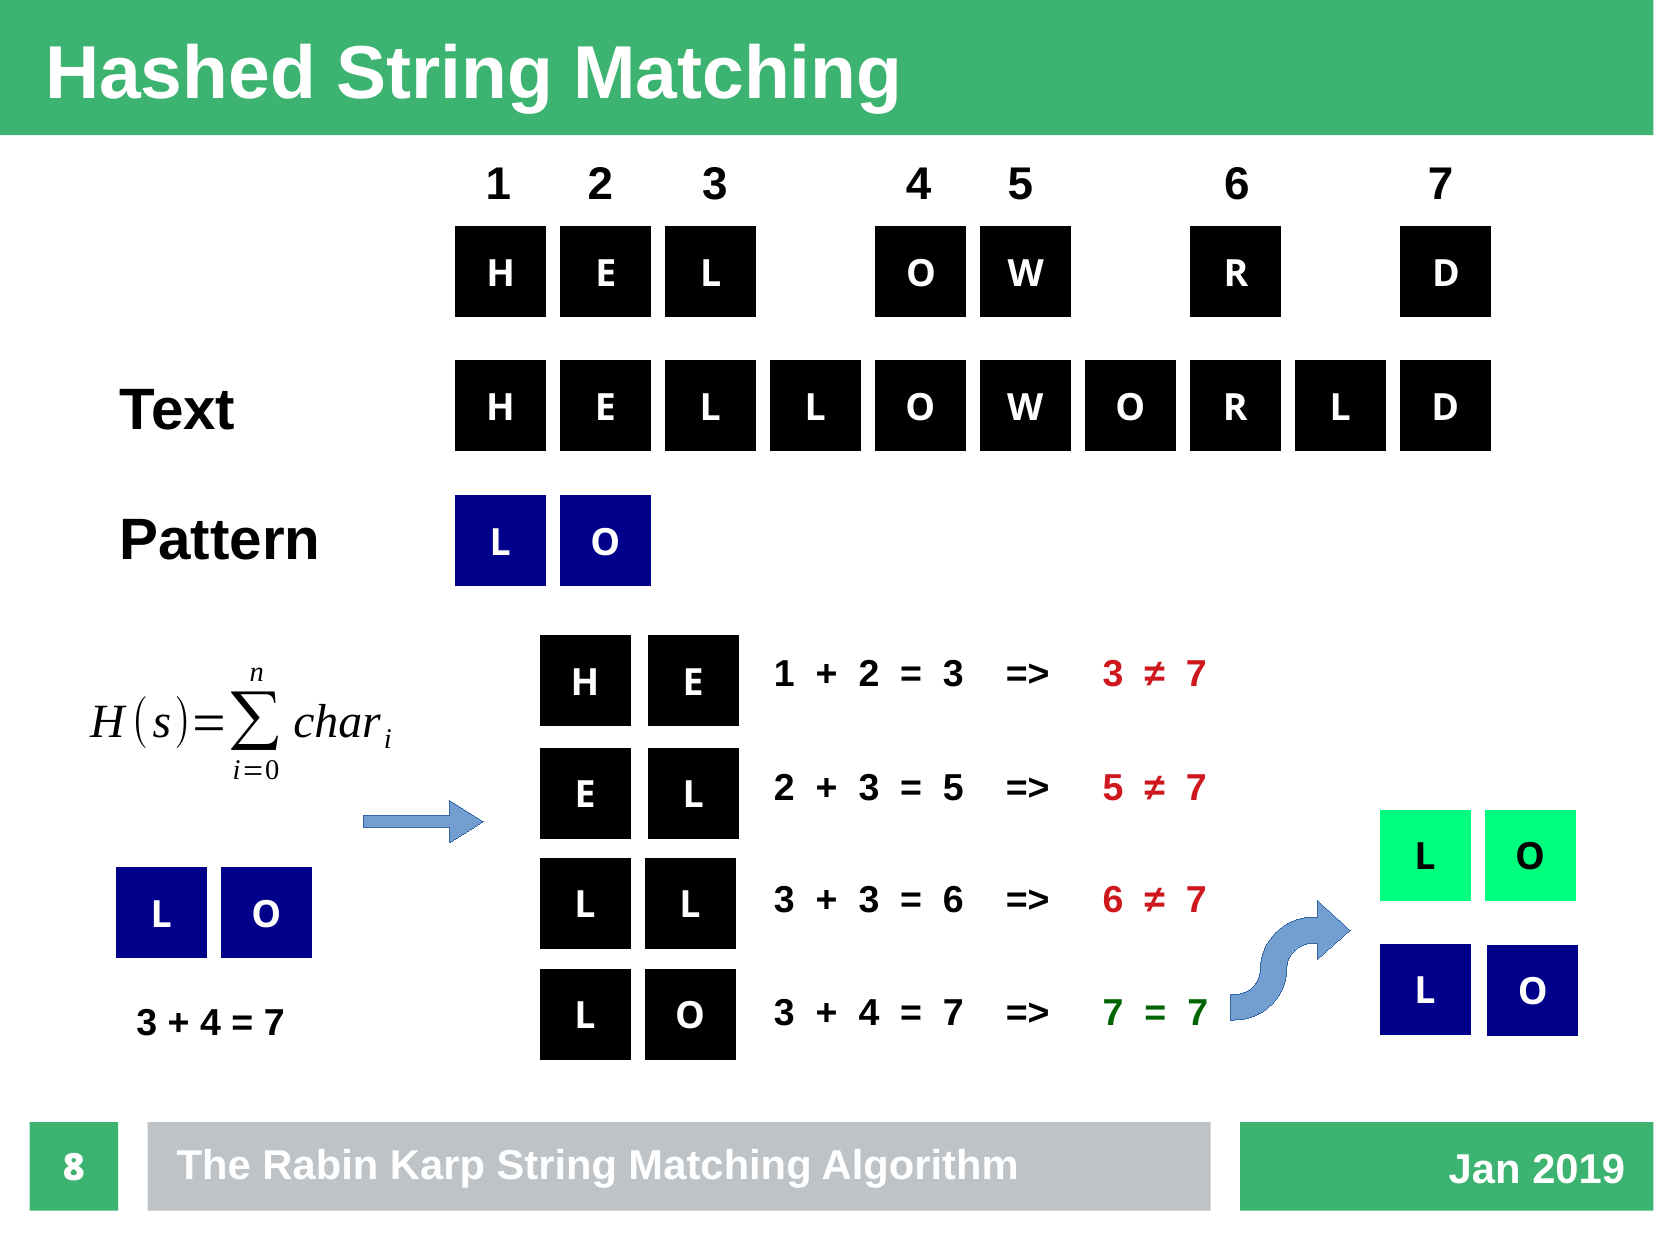

# Hashed String Matching
1 2 3 4 5 6 7
H
E
L
O
W
R
D
H
E
L
L
O
W
O
R
L
D
Text
Pattern
L
O
H
E
1 + 2 = 3 => 3 ≠ 7
E
L
2 + 3 = 5 => 5 ≠ 7
L
O
L
L
L
O
3 + 3 = 6 => 6 ≠ 7
L
O
L
O
3 + 4 = 7 => 7 = 7
 3 + 4 = 7
8
The Rabin Karp String Matching Algorithm
Jan 2019